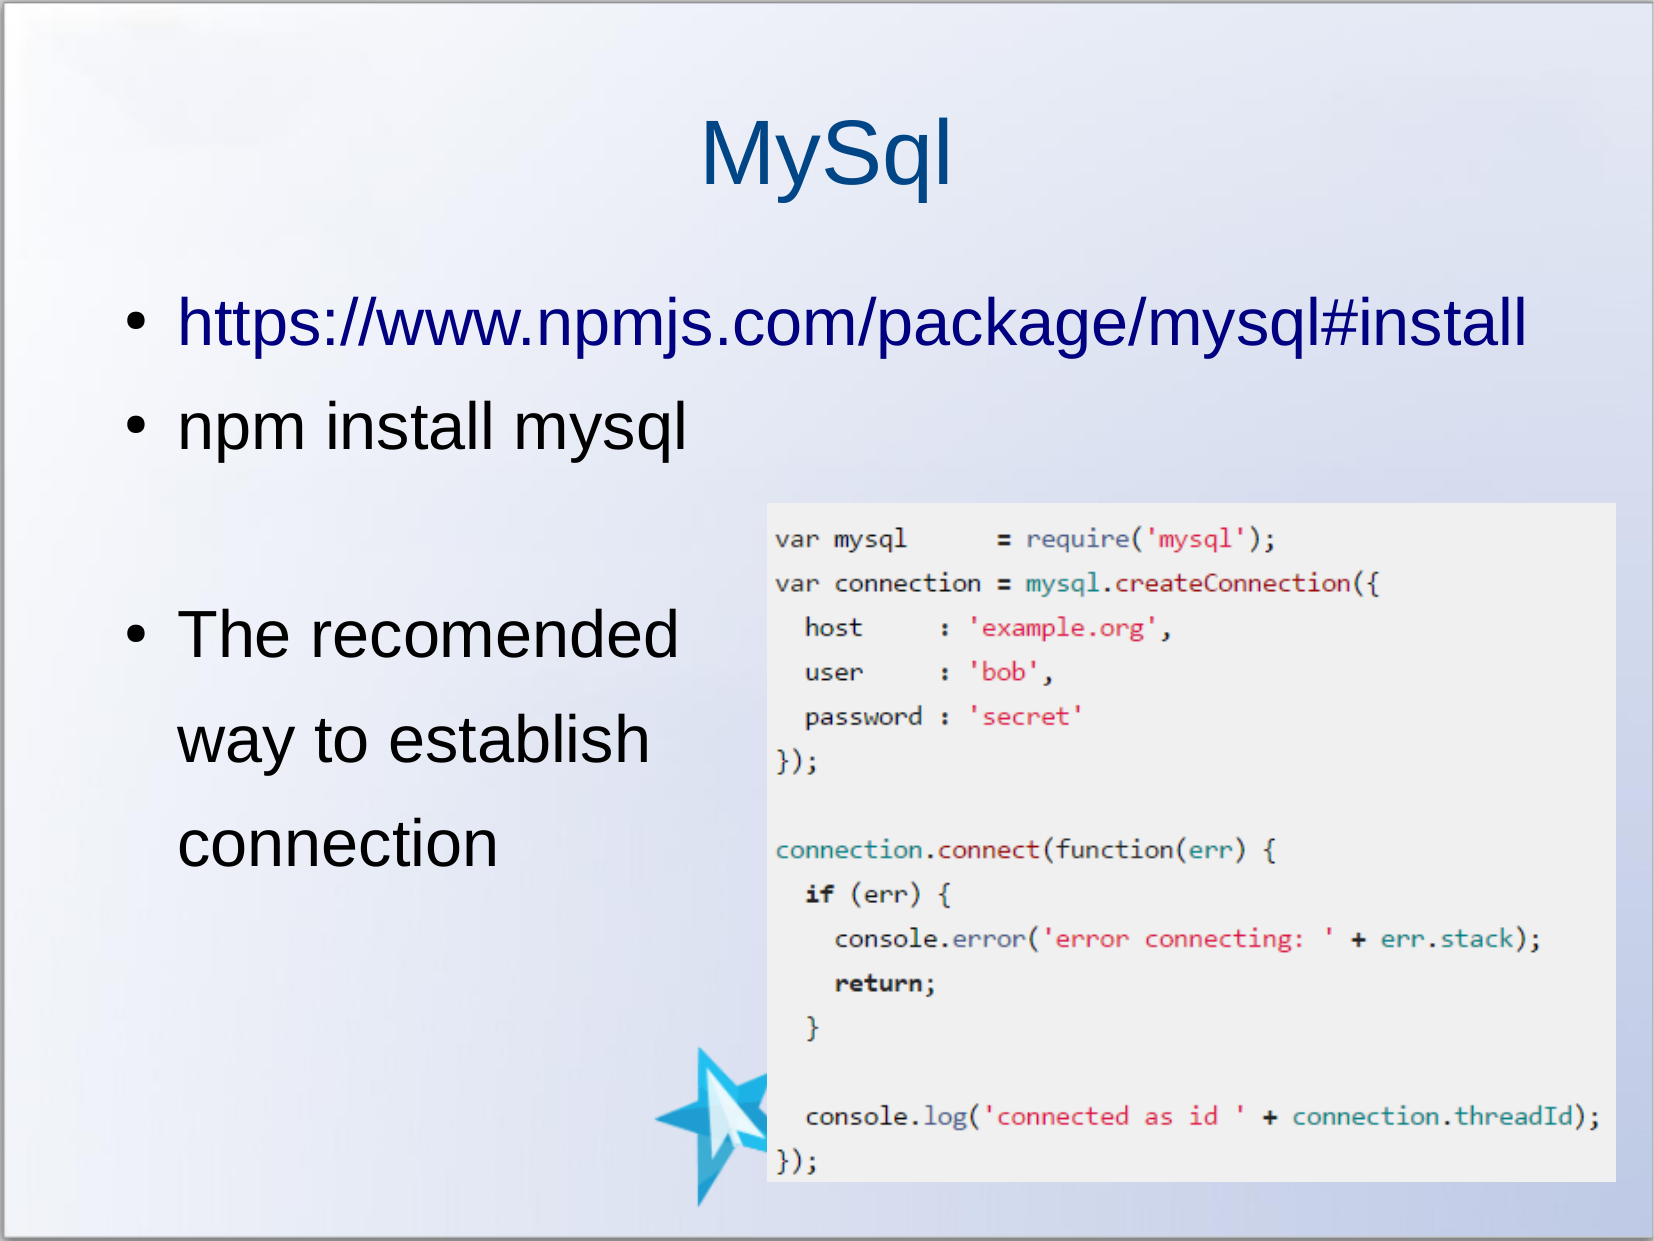

# MySql
https://www.npmjs.com/package/mysql#install
npm install mysql
The recomended
way to establish
connection